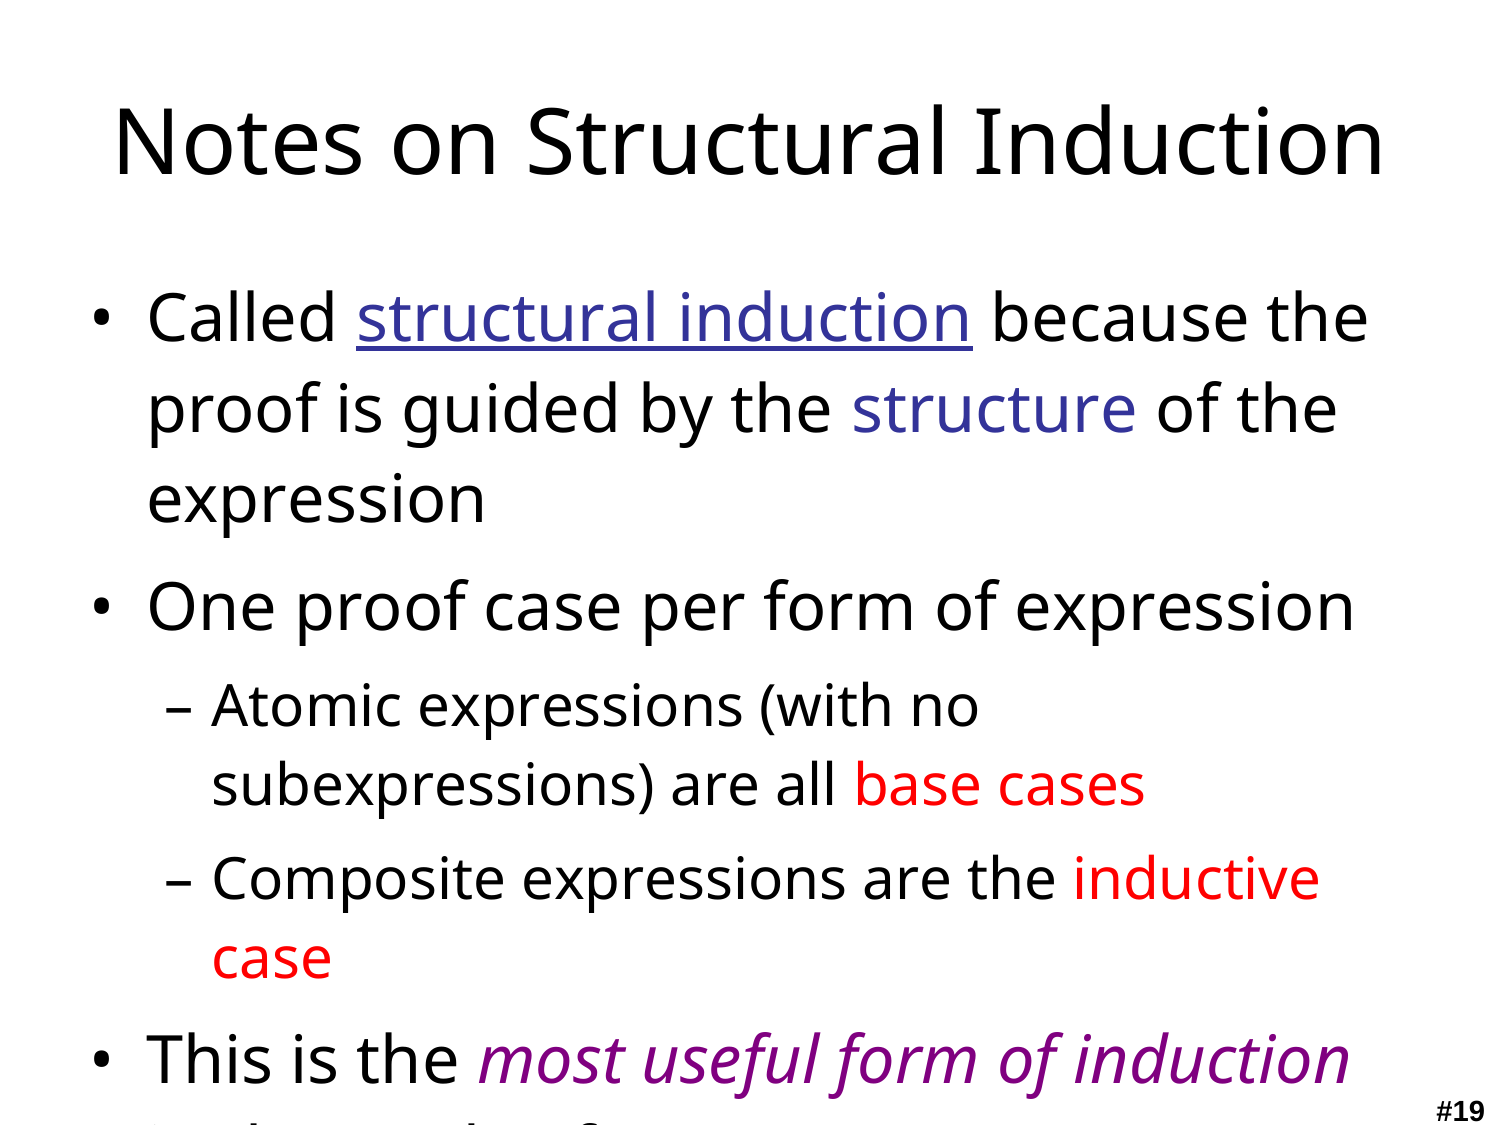

# Notes on Structural Induction
Called structural induction because the proof is guided by the structure of the expression
One proof case per form of expression
Atomic expressions (with no subexpressions) are all base cases
Composite expressions are the inductive case
This is the most useful form of induction in the study of PL
19